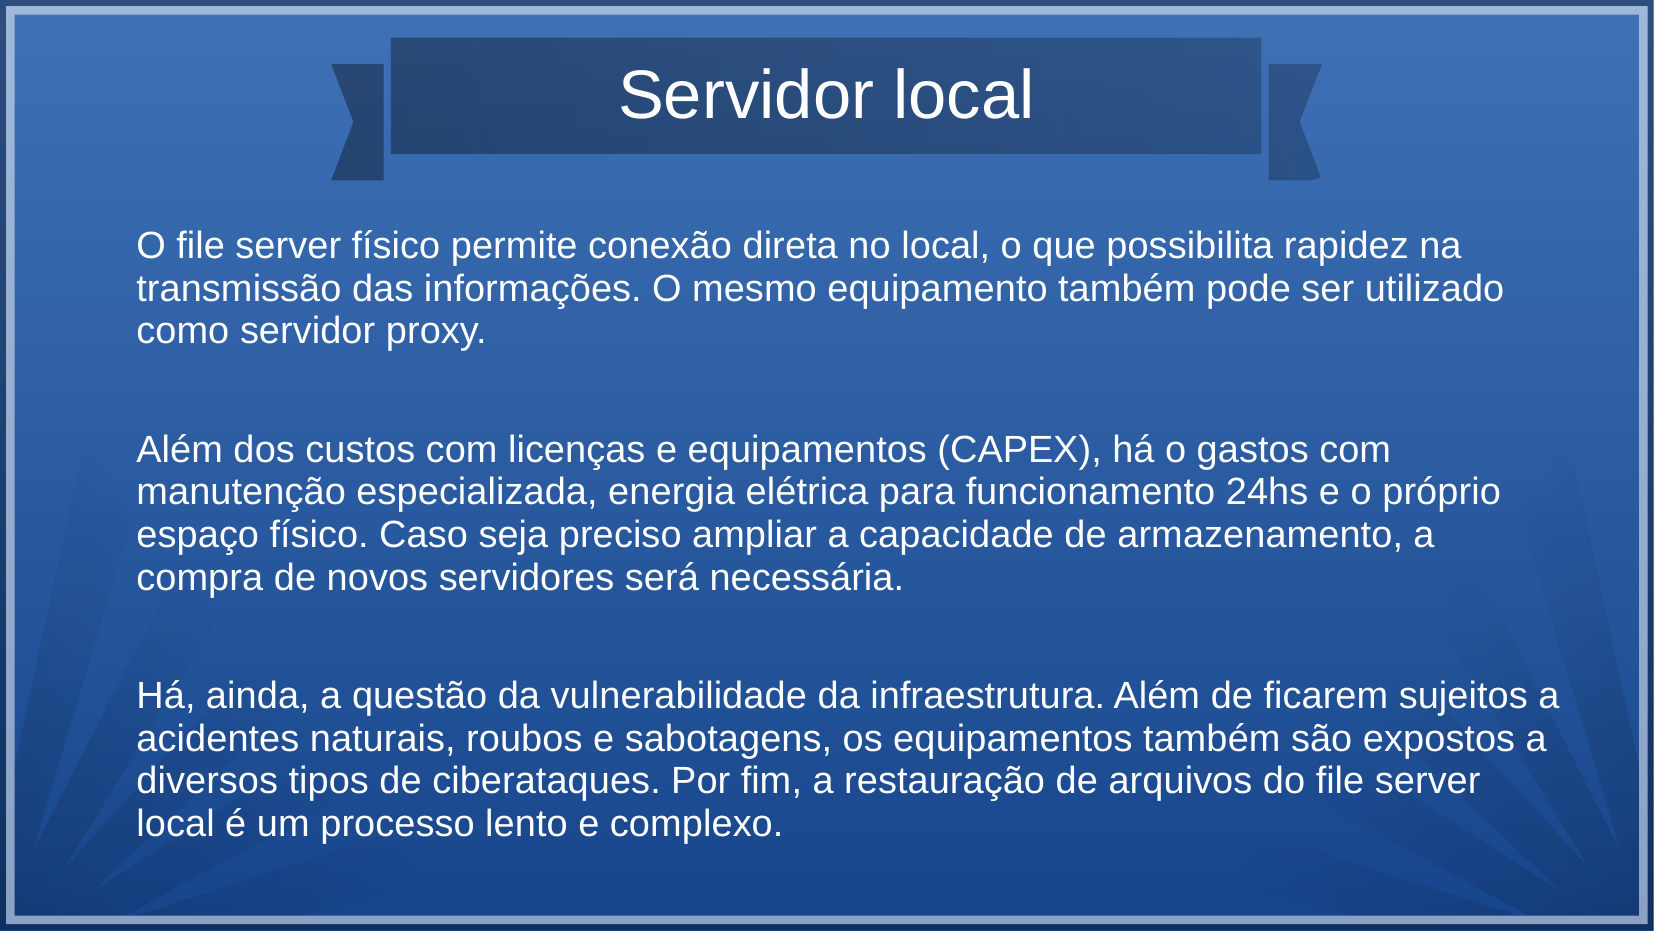

# Servidor local
O file server físico permite conexão direta no local, o que possibilita rapidez na transmissão das informações. O mesmo equipamento também pode ser utilizado como servidor proxy.
Além dos custos com licenças e equipamentos (CAPEX), há o gastos com manutenção especializada, energia elétrica para funcionamento 24hs e o próprio espaço físico. Caso seja preciso ampliar a capacidade de armazenamento, a compra de novos servidores será necessária.
Há, ainda, a questão da vulnerabilidade da infraestrutura. Além de ficarem sujeitos a acidentes naturais, roubos e sabotagens, os equipamentos também são expostos a diversos tipos de ciberataques. Por fim, a restauração de arquivos do file server local é um processo lento e complexo.